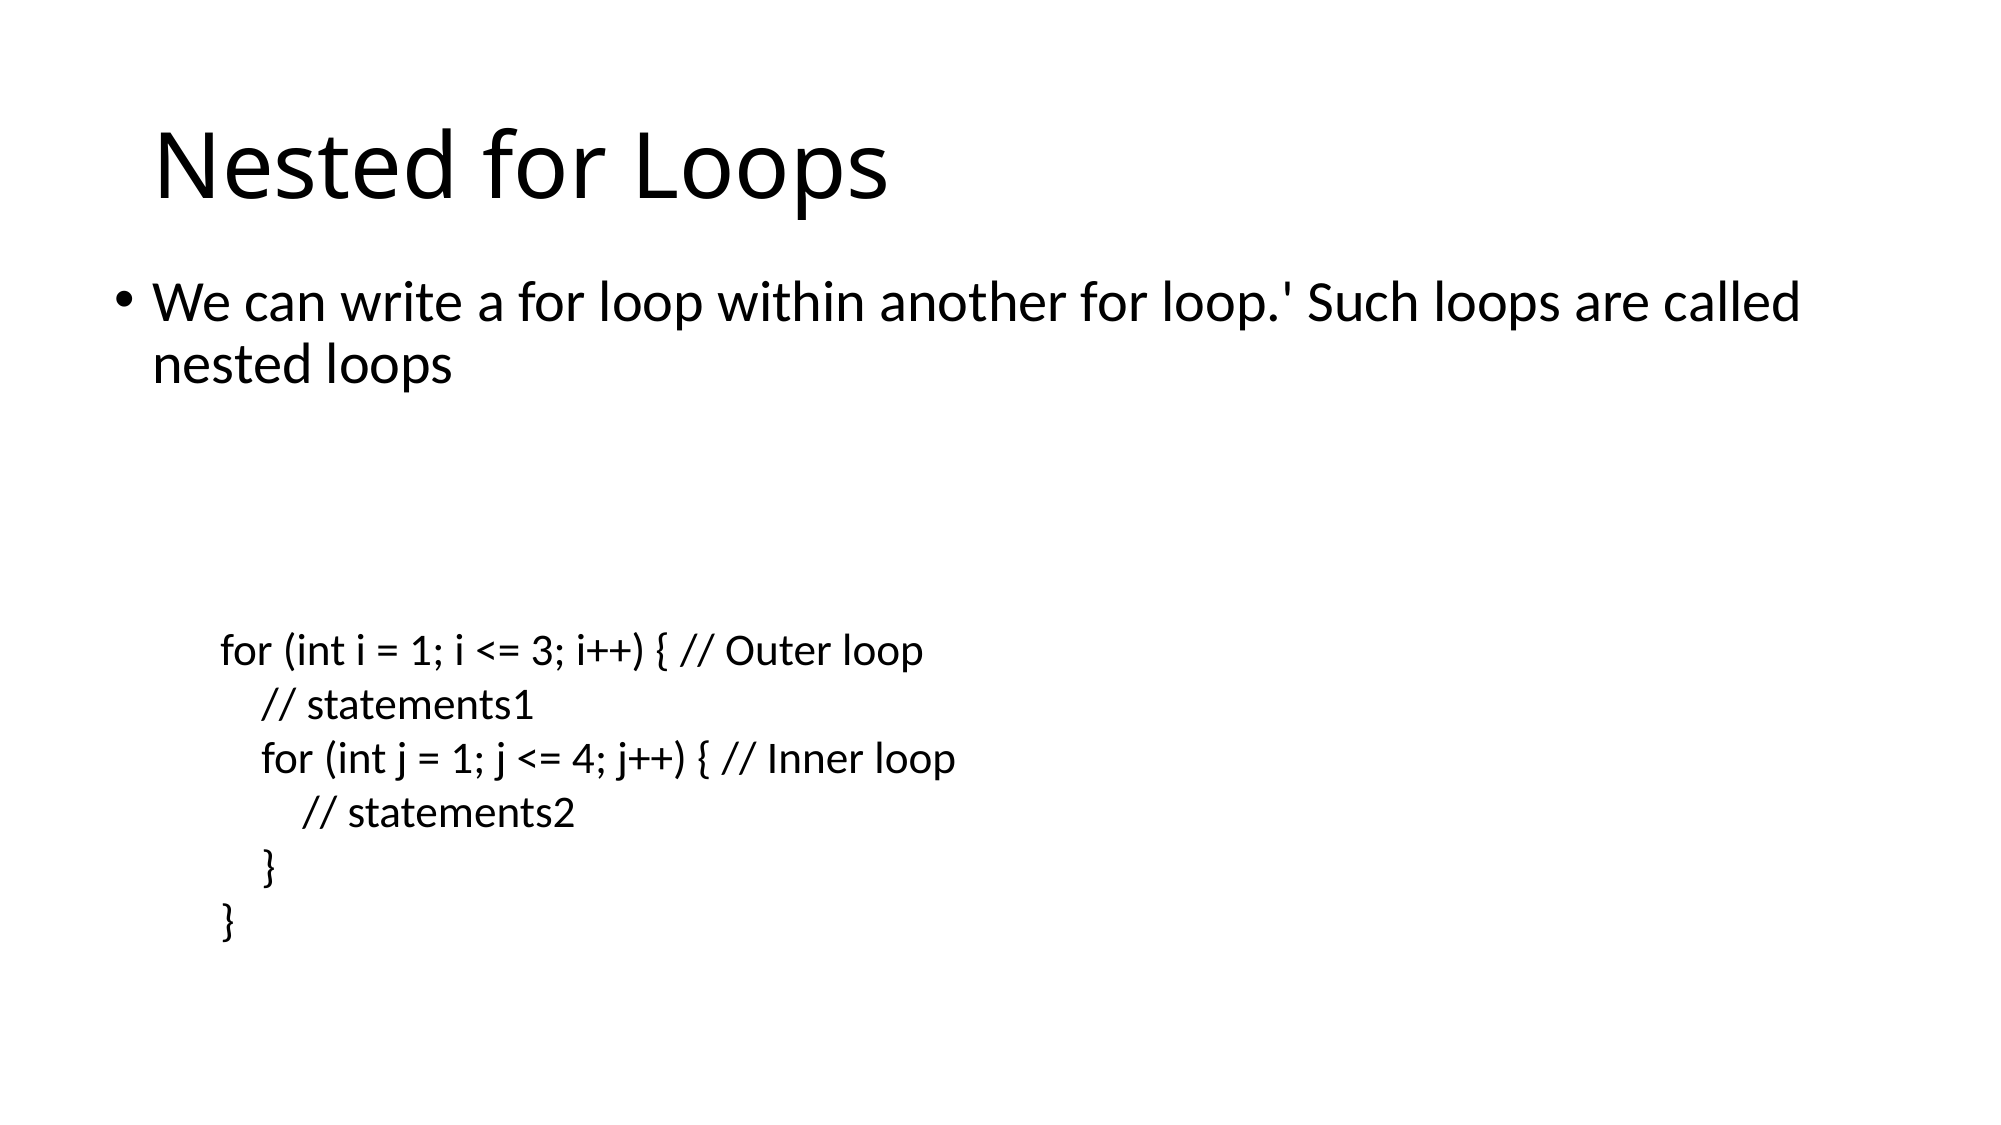

# Nested for Loops
We can write a for loop within another for loop.' Such loops are called nested loops
for (int i = 1; i <= 3; i++) { // Outer loop
 // statements1
 for (int j = 1; j <= 4; j++) { // Inner loop
 // statements2
 }
}